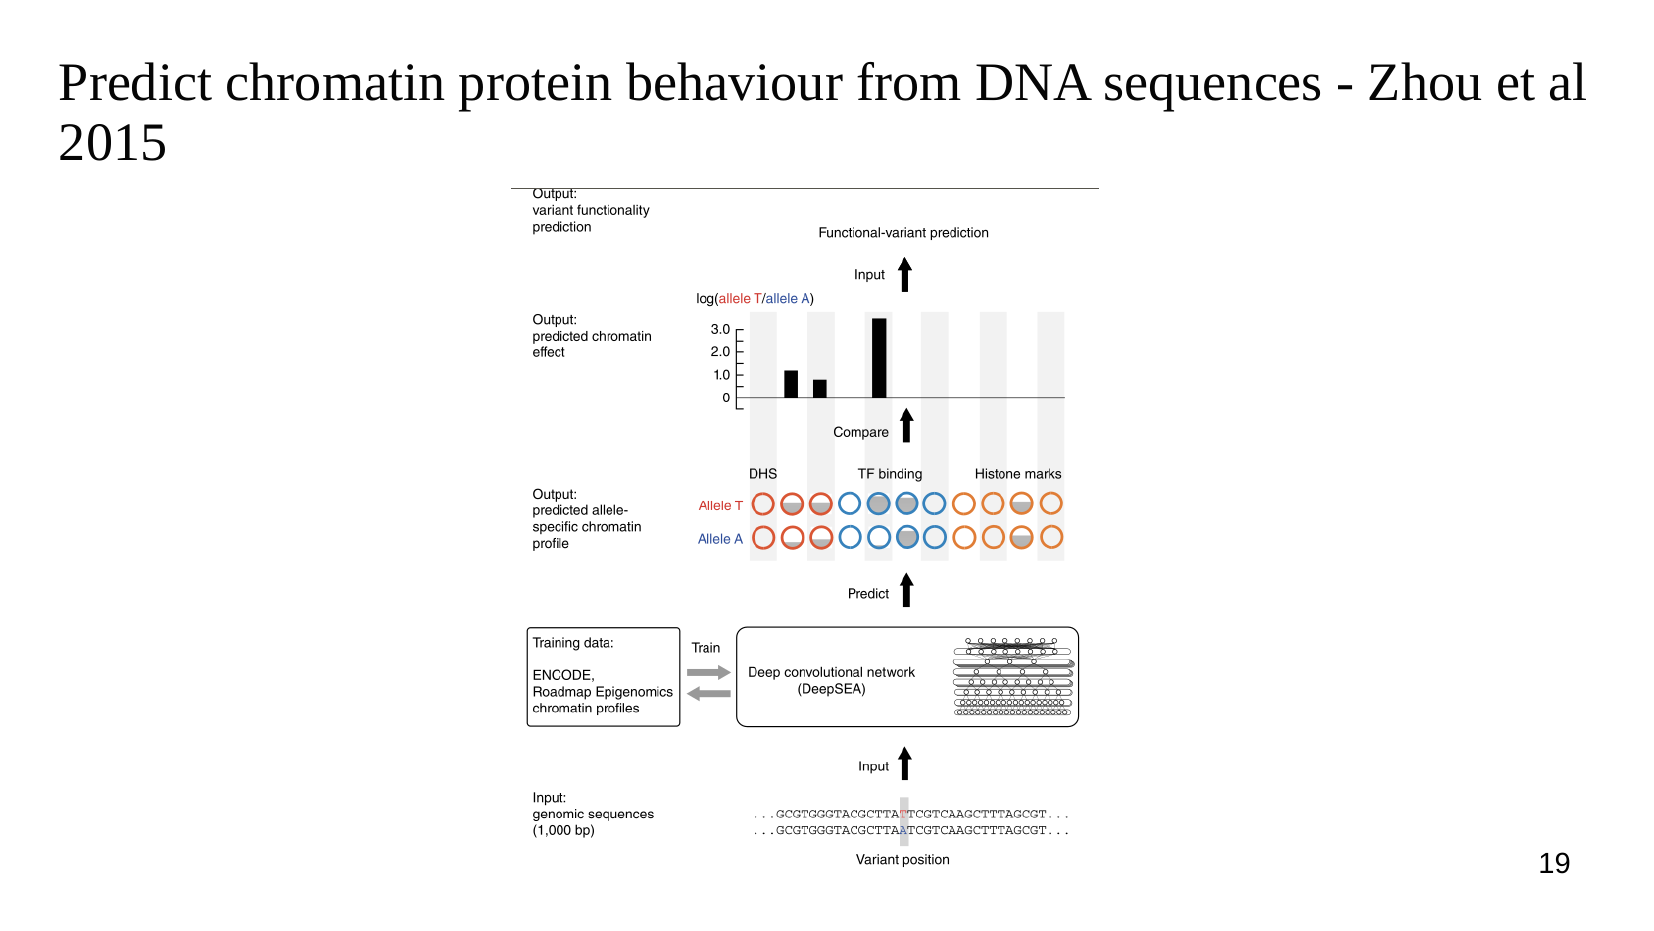

# Predict chromatin protein behaviour from DNA sequences - Zhou et al 2015
19